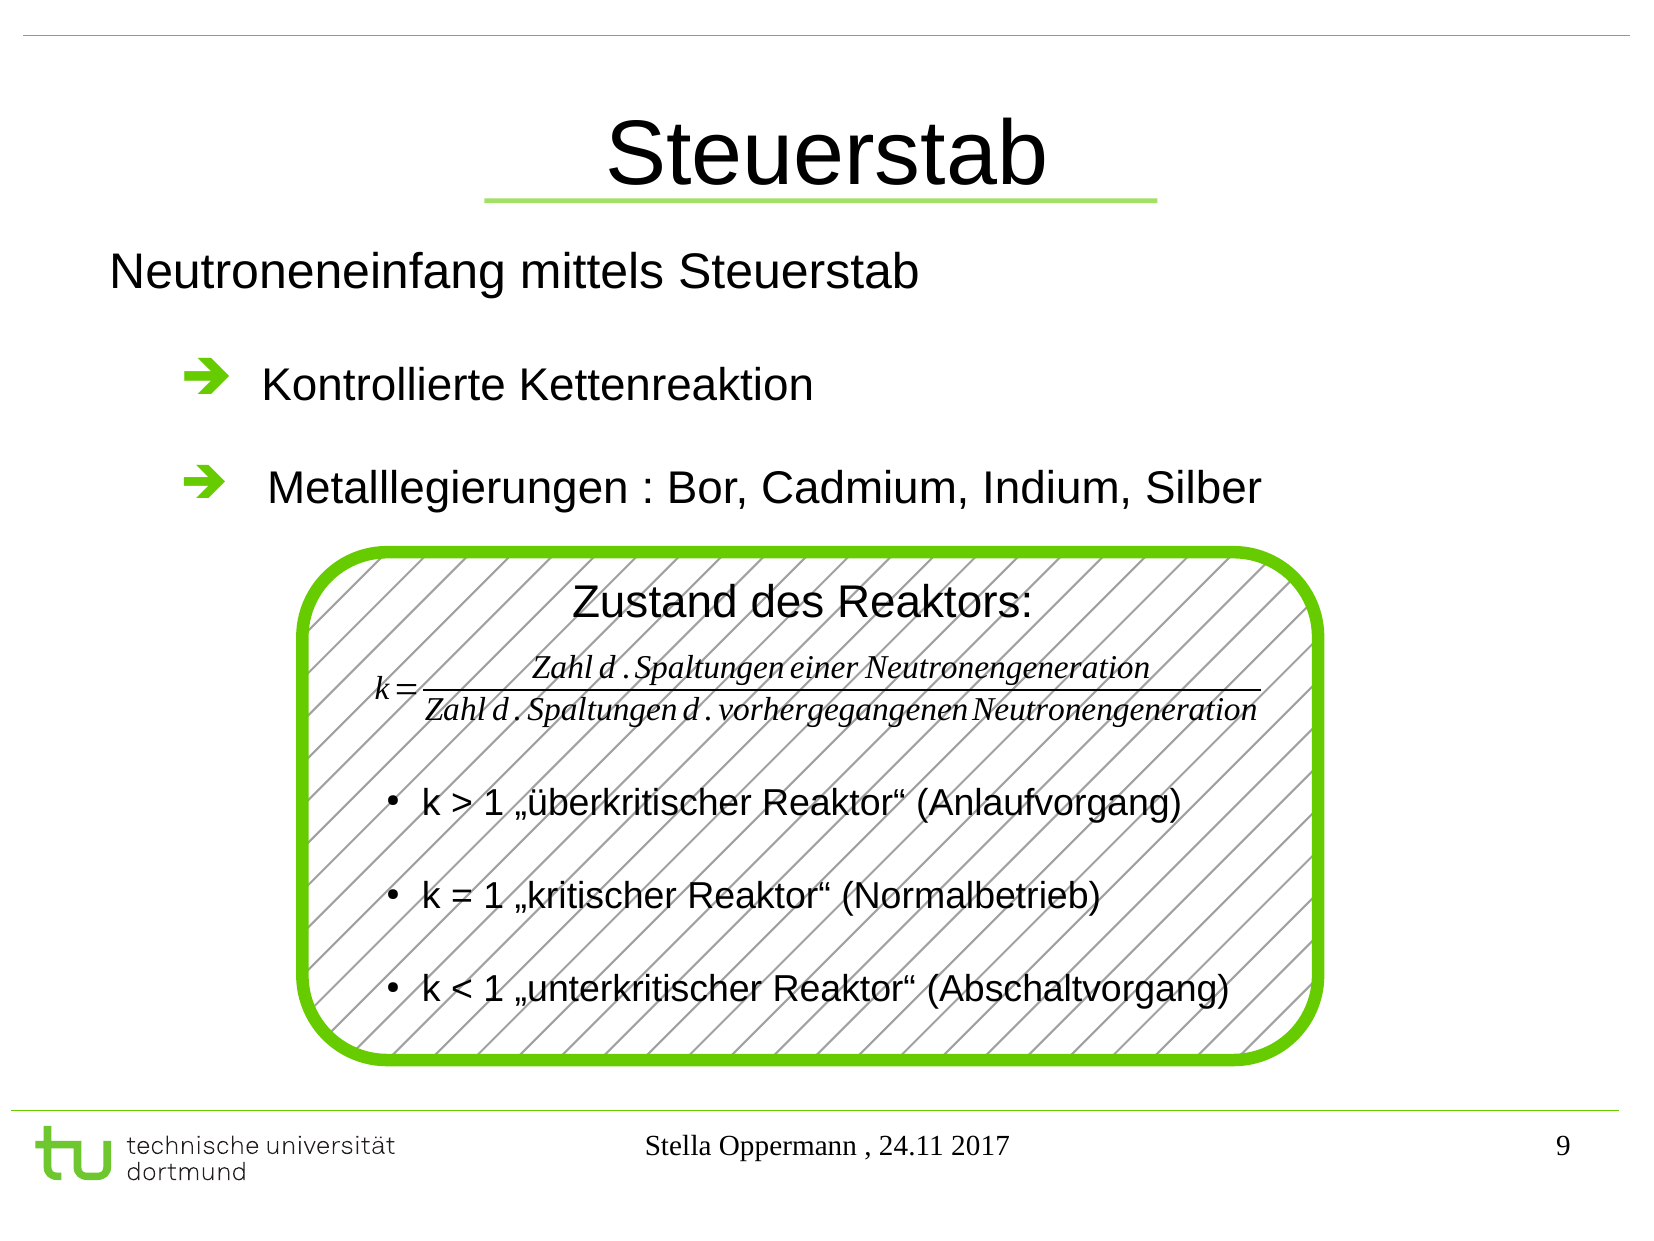

# Steuerstab
Neutroneneinfang mittels Steuerstab
 Kontrollierte Kettenreaktion
 Metalllegierungen : Bor, Cadmium, Indium, Silber
Zustand des Reaktors:
k > 1 „überkritischer Reaktor“ (Anlaufvorgang)
k = 1 „kritischer Reaktor“ (Normalbetrieb)
k < 1 „unterkritischer Reaktor“ (Abschaltvorgang)
Stella Oppermann , 24.11 2017
9